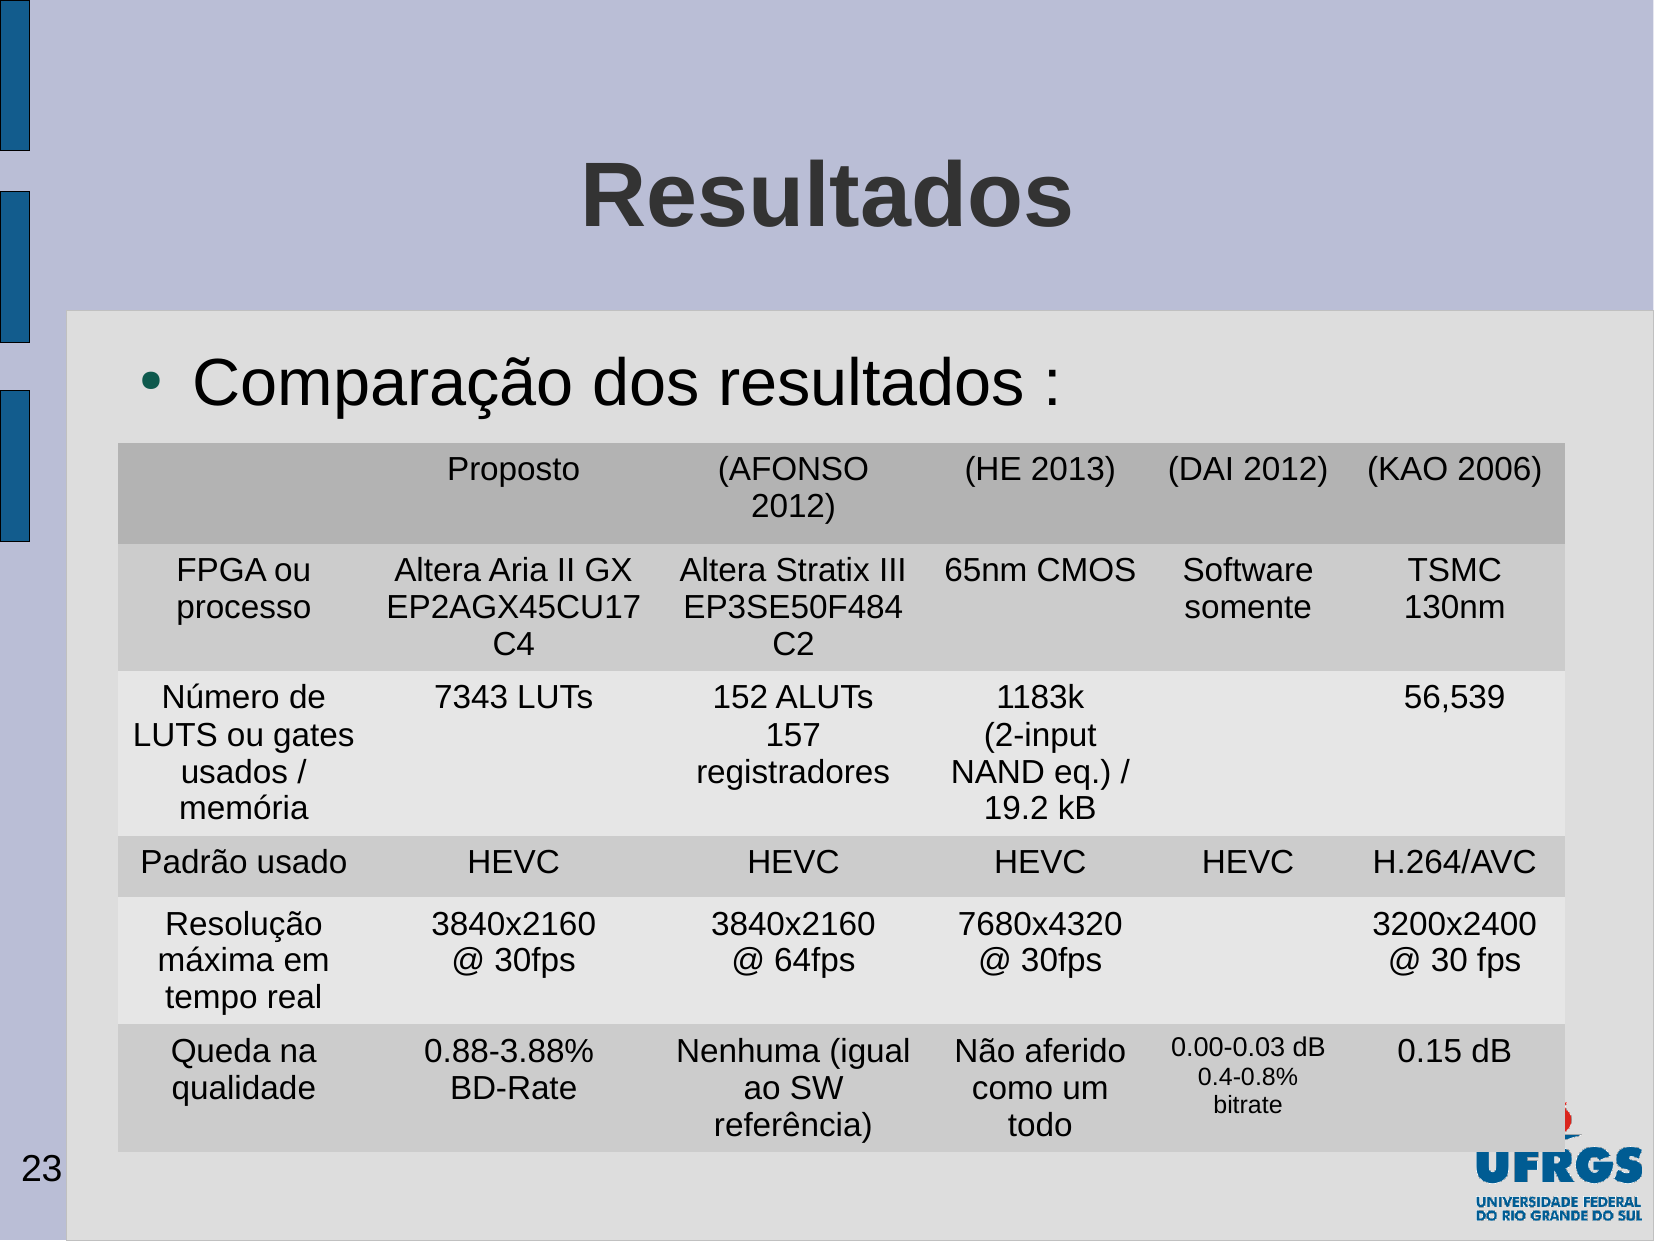

# Resultados
Comparação dos resultados :
| | Proposto | (AFONSO 2012) | (HE 2013) | (DAI 2012) | (KAO 2006) |
| --- | --- | --- | --- | --- | --- |
| FPGA ou processo | Altera Aria II GX EP2AGX45CU17C4 | Altera Stratix III EP3SE50F484C2 | 65nm CMOS | Software somente | TSMC 130nm |
| Número de LUTS ou gates usados / memória | 7343 LUTs | 152 ALUTs 157 registradores | 1183k (2-input NAND eq.) / 19.2 kB | | 56,539 |
| Padrão usado | HEVC | HEVC | HEVC | HEVC | H.264/AVC |
| Resolução máxima em tempo real | 3840x2160 @ 30fps | 3840x2160 @ 64fps | 7680x4320 @ 30fps | | 3200x2400 @ 30 fps |
| Queda na qualidade | 0.88-3.88% BD-Rate | Nenhuma (igual ao SW referência) | Não aferido como um todo | 0.00-0.03 dB 0.4-0.8% bitrate | 0.15 dB |